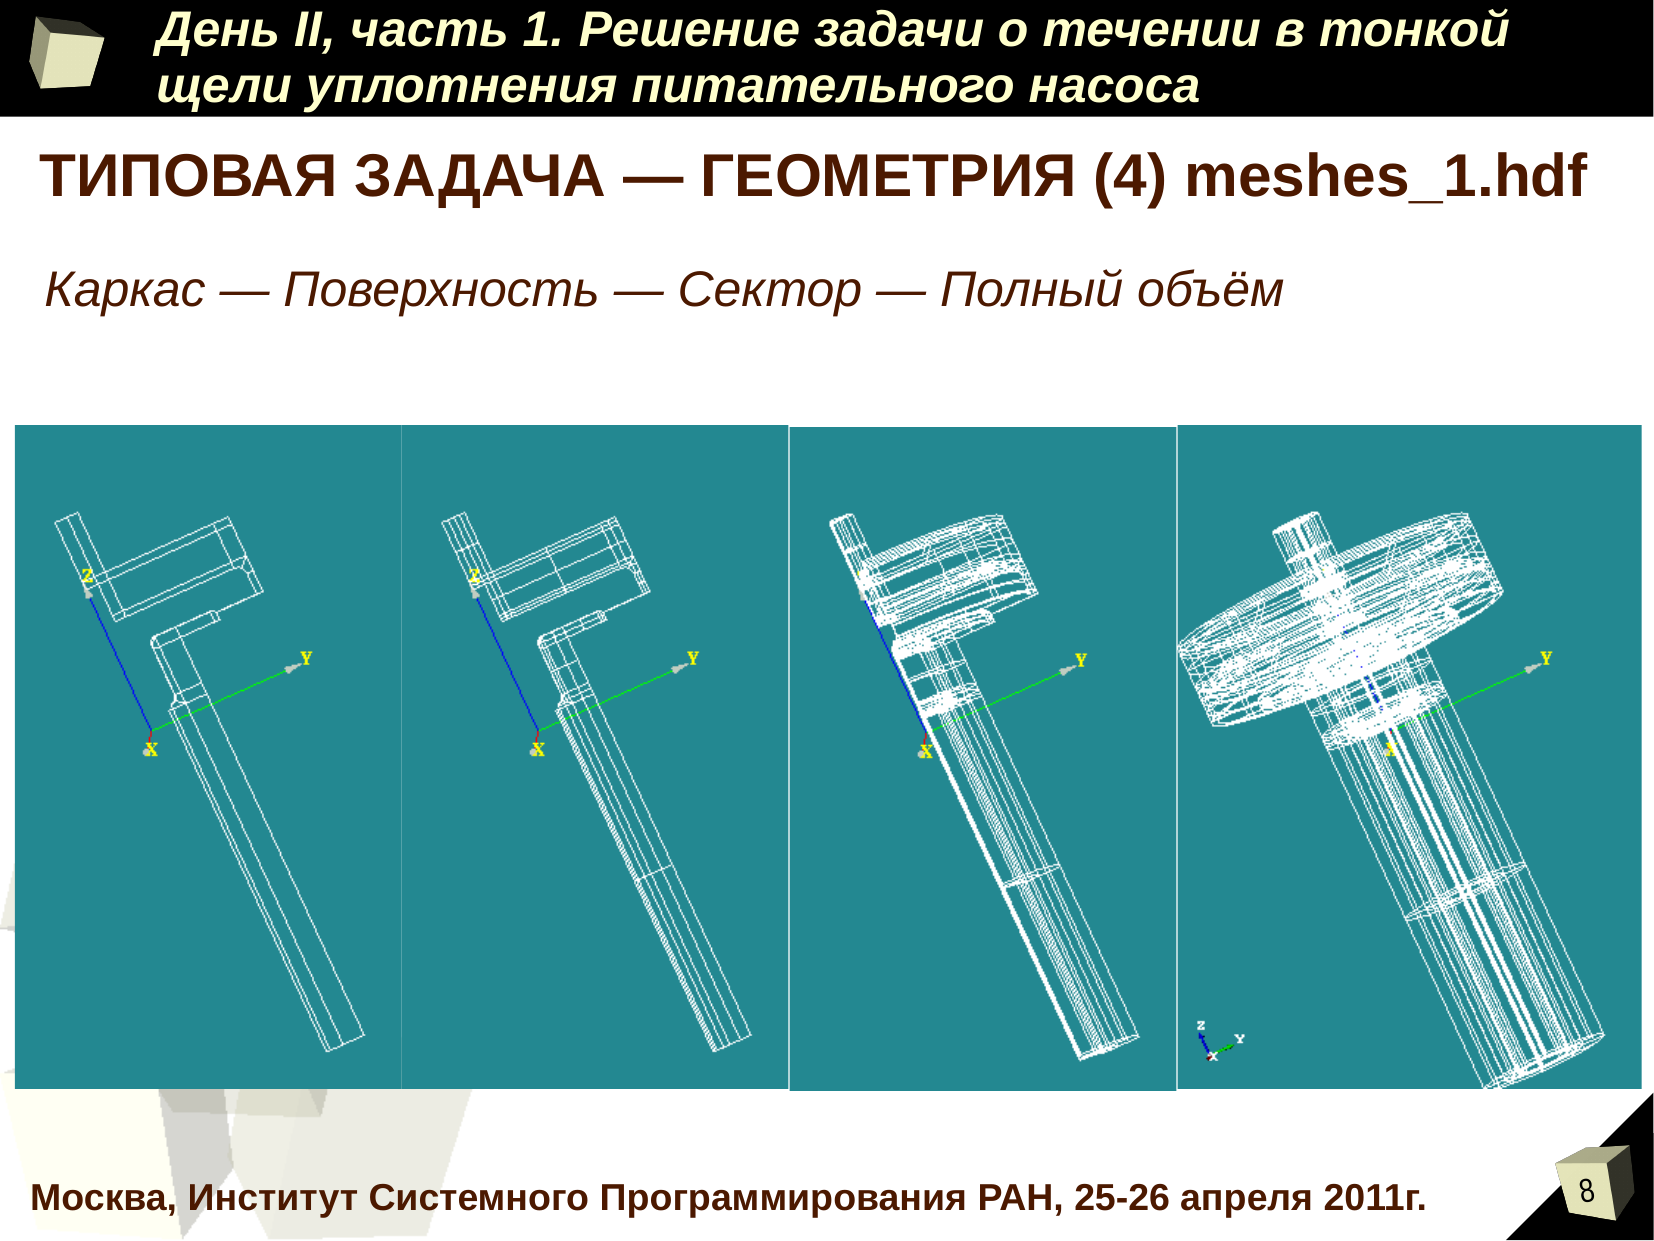

ТИПОВАЯ ЗАДАЧА — ГЕОМЕТРИЯ (4) meshes_1.hdf
Каркас — Поверхность — Сектор — Полный объём